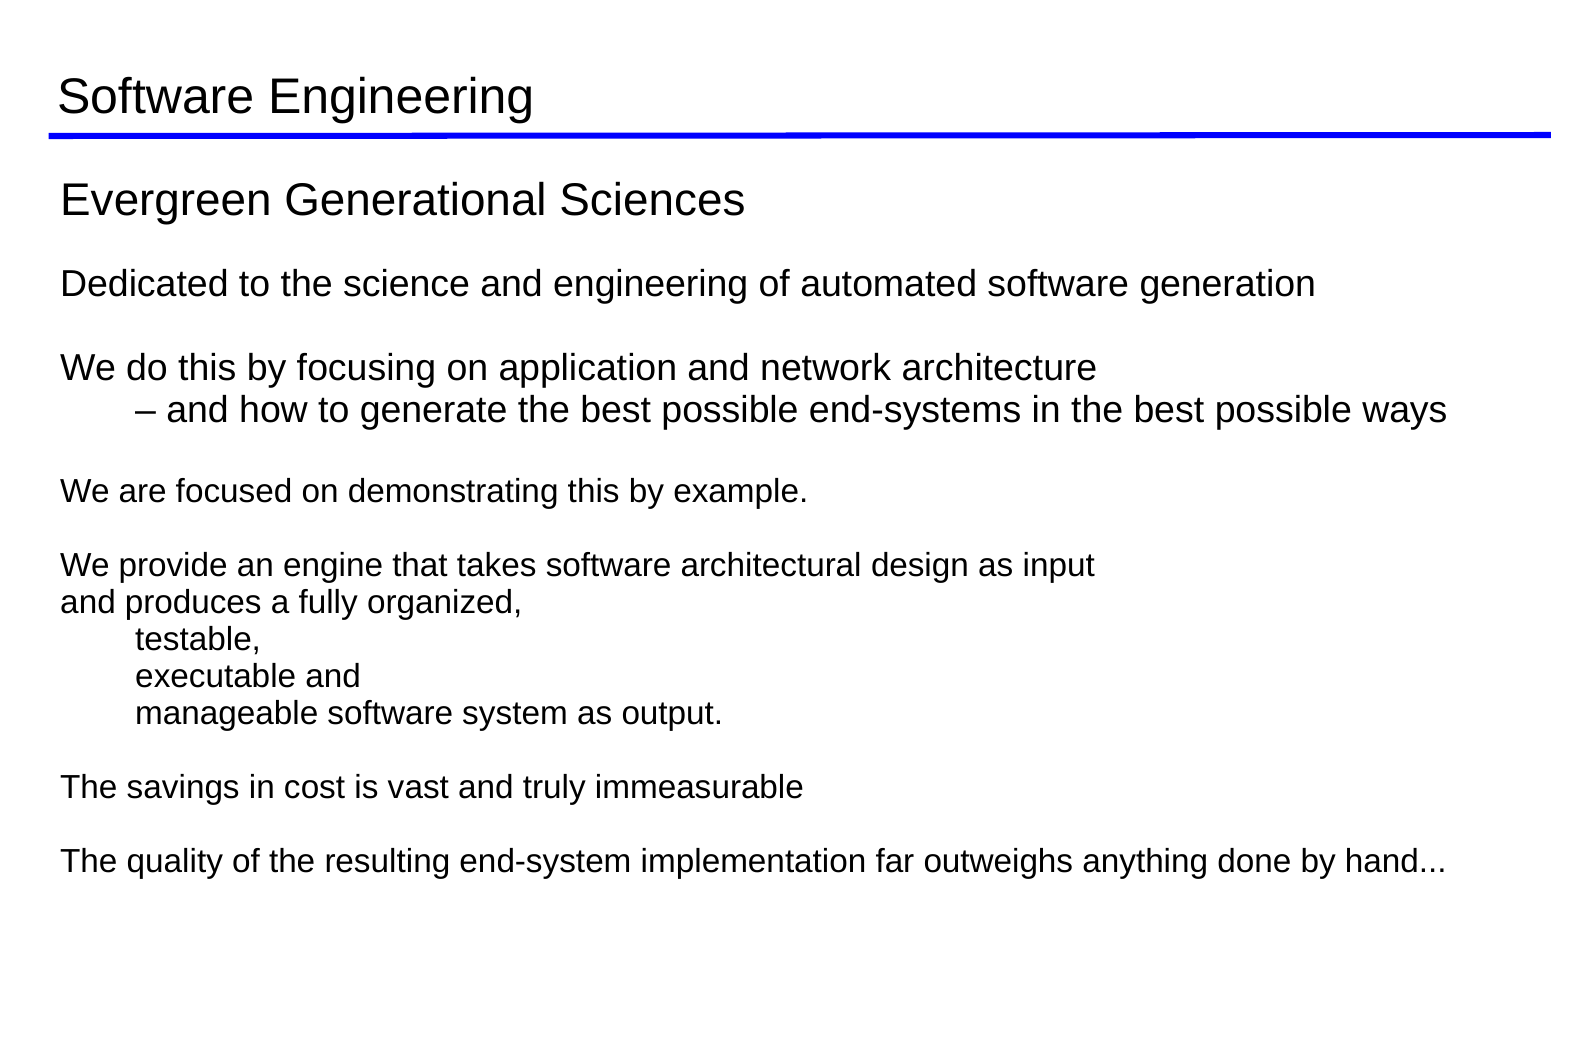

Software Engineering
Evergreen Generational Sciences
Dedicated to the science and engineering of automated software generation
We do this by focusing on application and network architecture
	– and how to generate the best possible end-systems in the best possible ways
We are focused on demonstrating this by example.
We provide an engine that takes software architectural design as input
and produces a fully organized,
	testable,
	executable and
	manageable software system as output.
The savings in cost is vast and truly immeasurable
The quality of the resulting end-system implementation far outweighs anything done by hand...